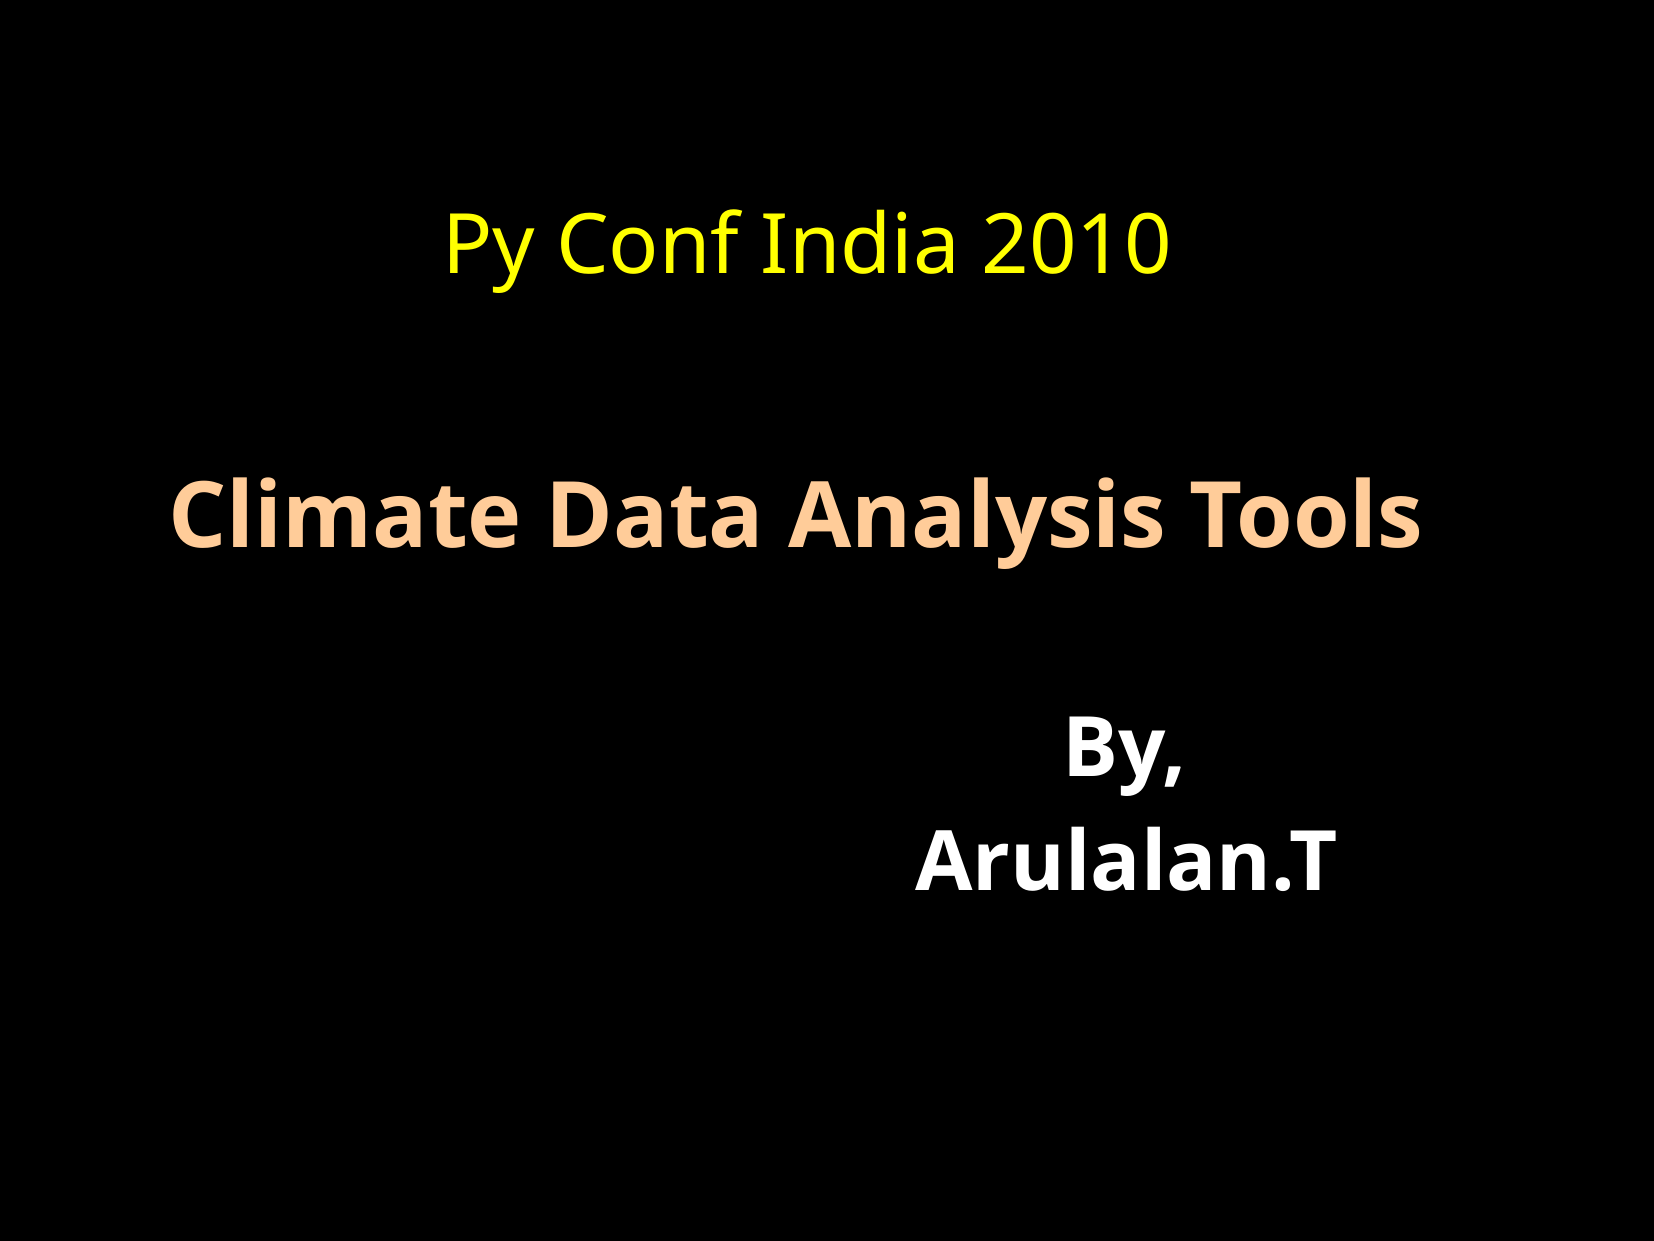

Py Conf India 2010
 Climate Data Analysis Tools
													By,
											Arulalan.T